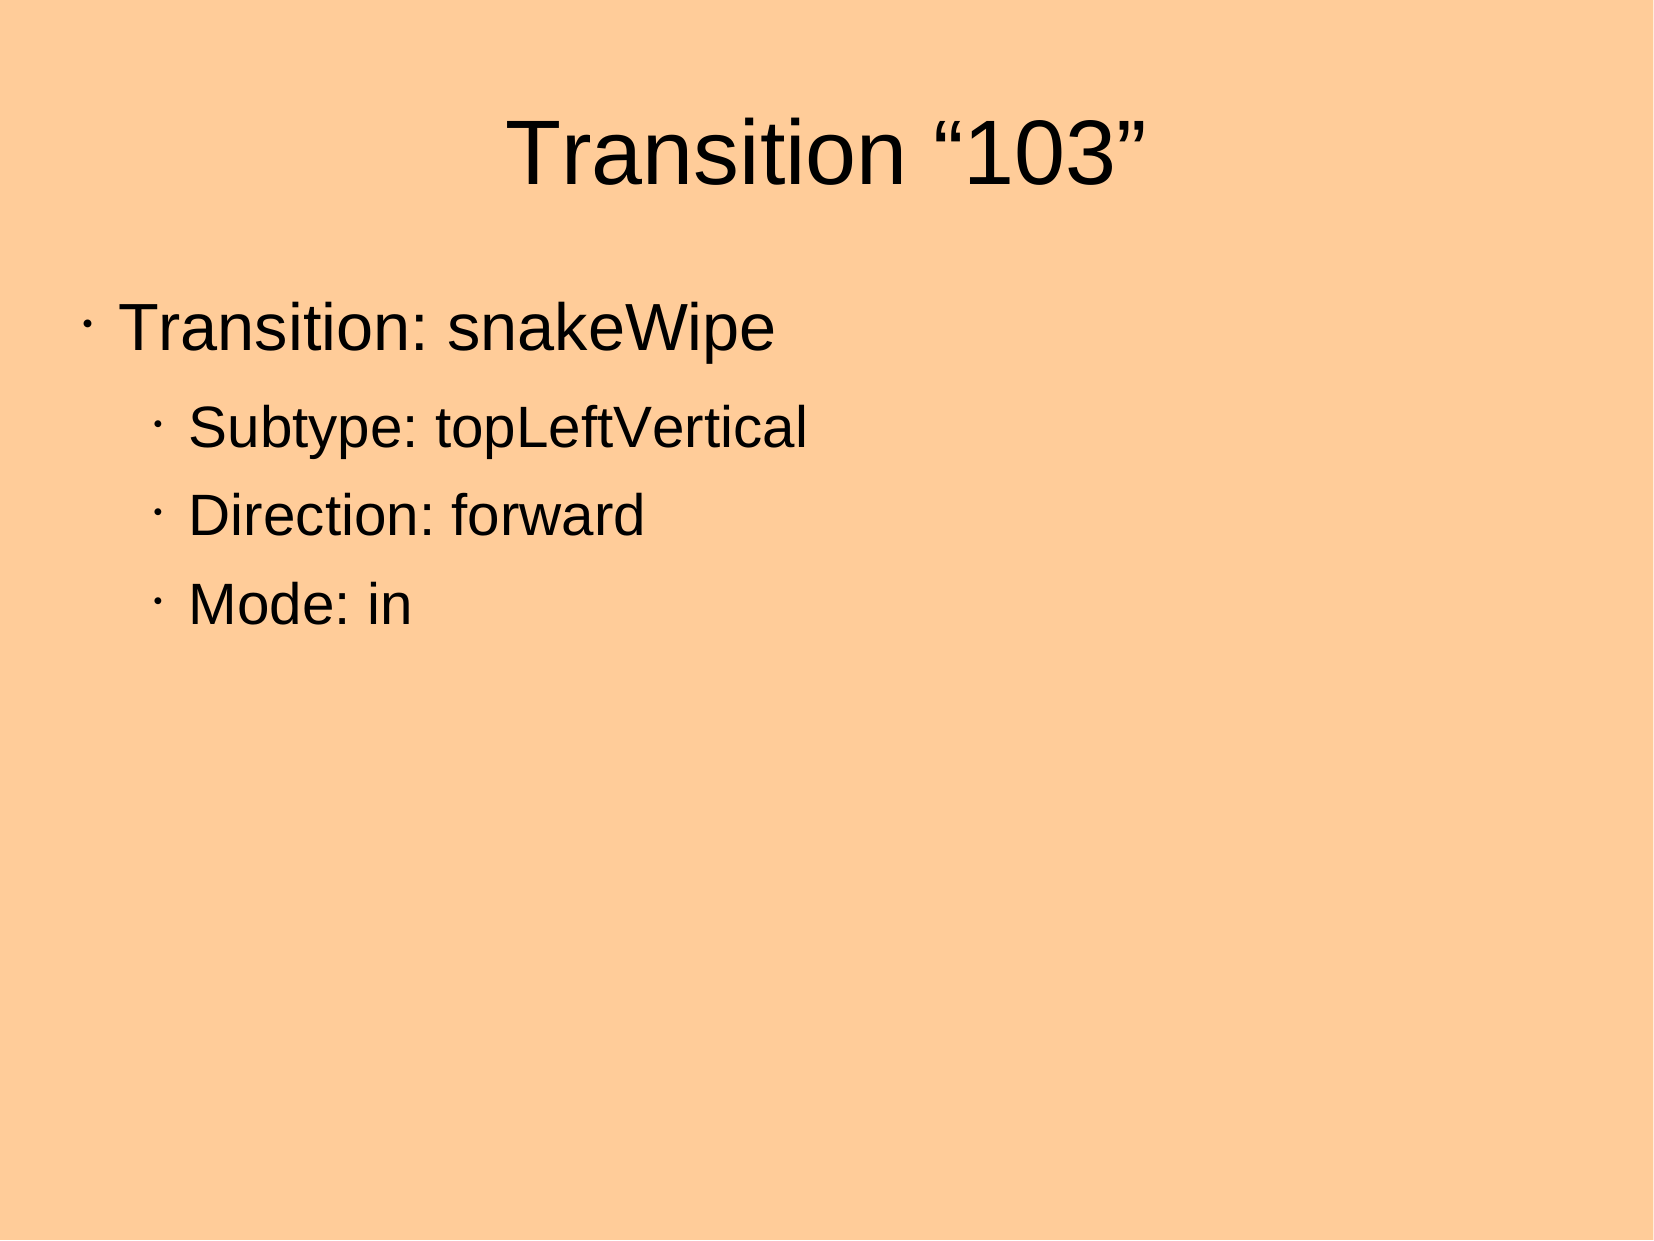

# Transition “103”
Transition: snakeWipe
Subtype: topLeftVertical
Direction: forward
Mode: in